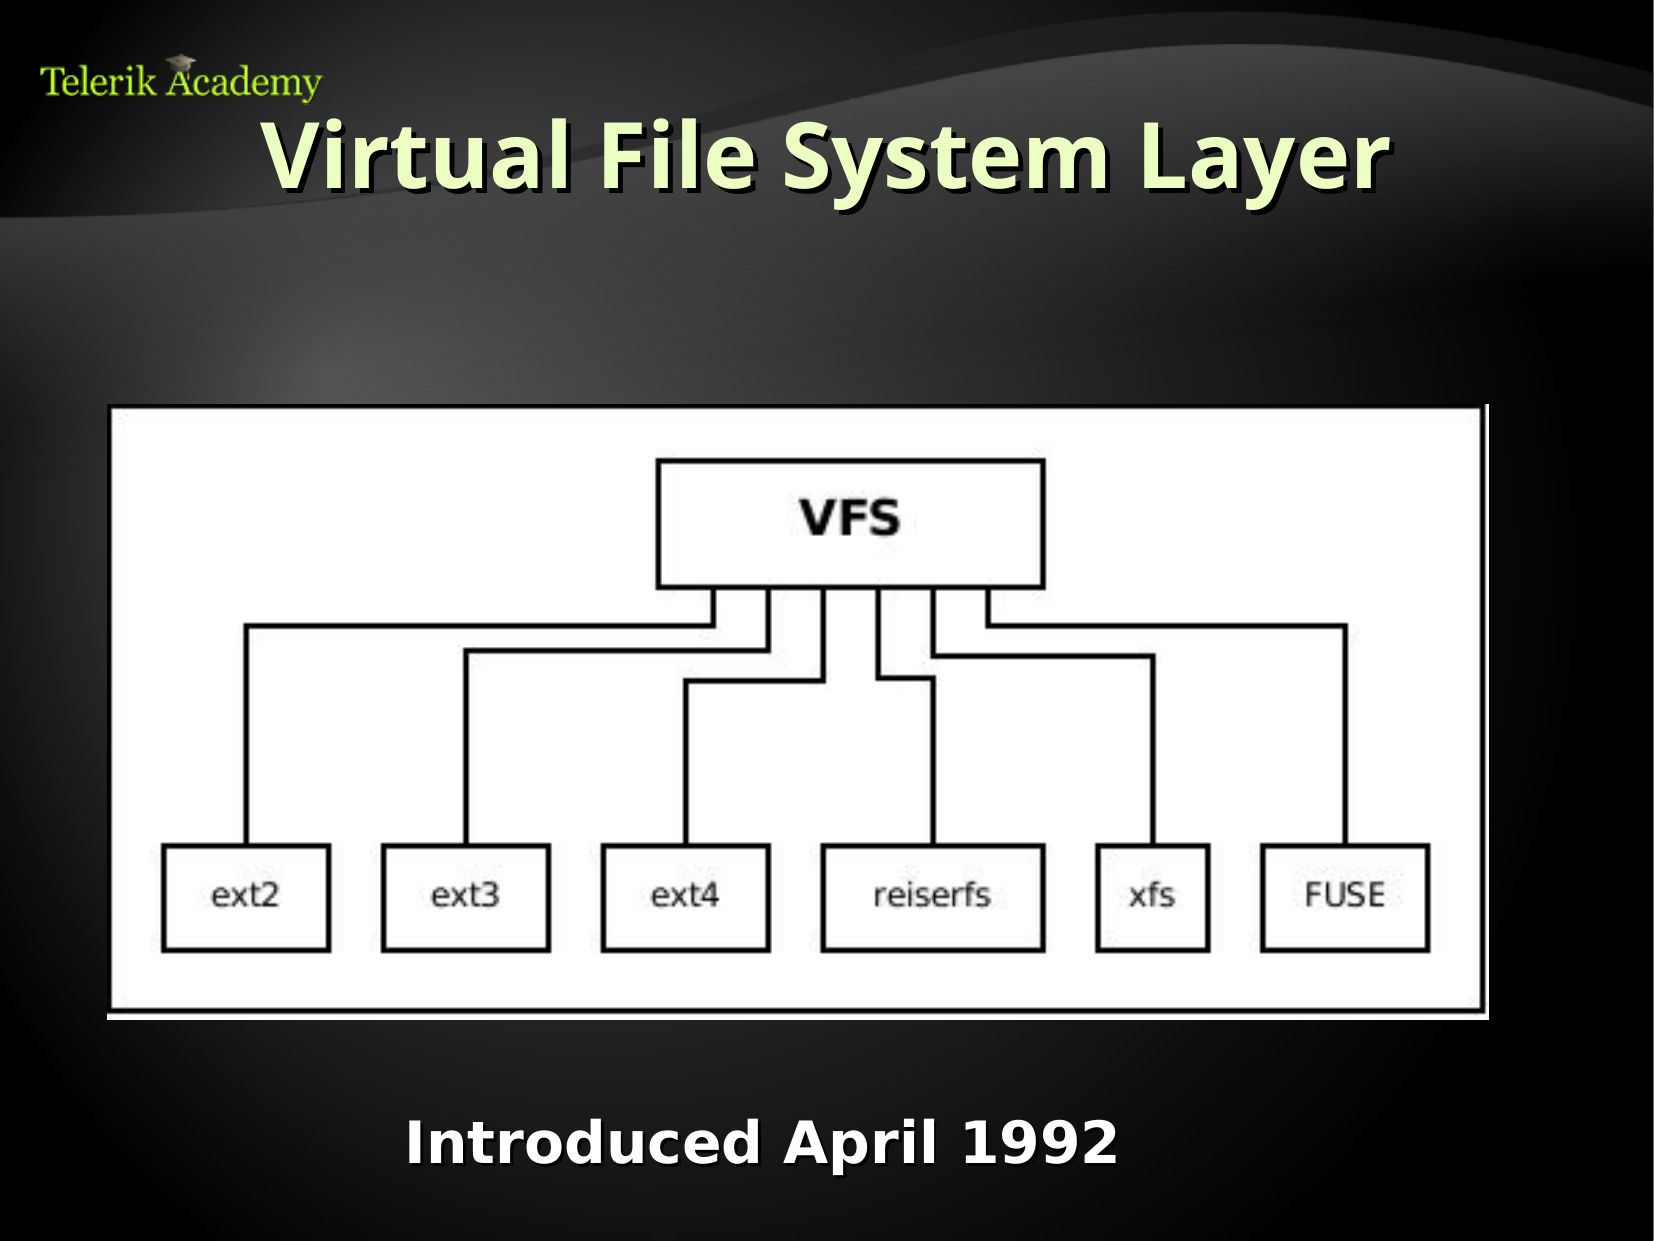

# Virtual File System Layer
Introduced April 1992